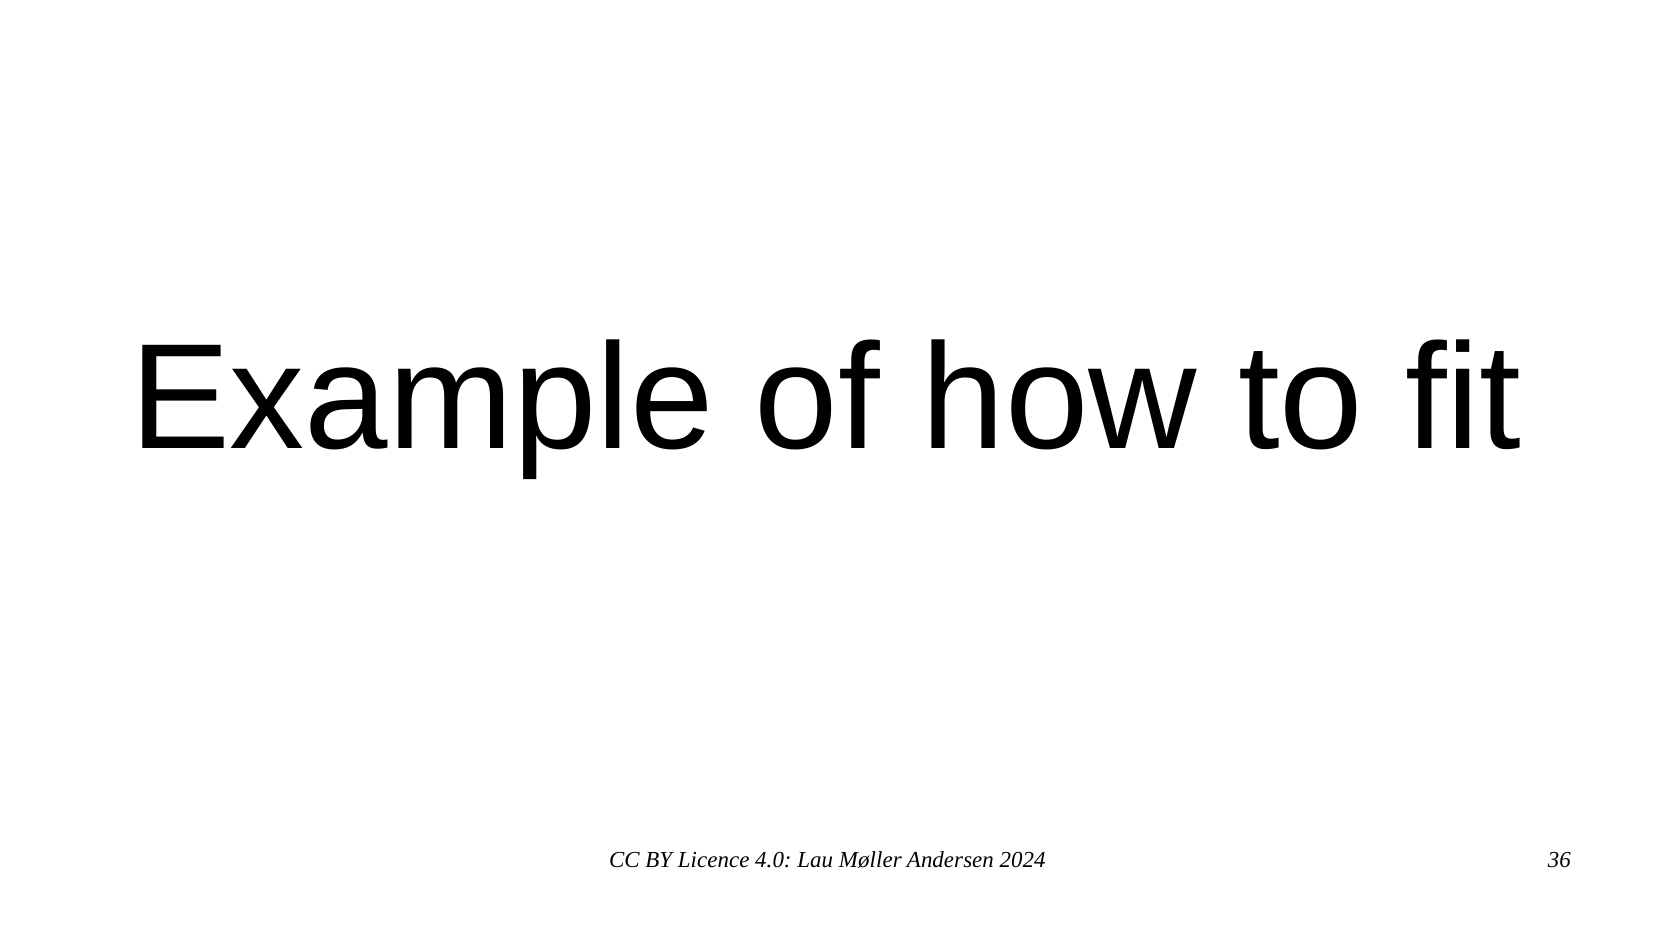

# Example of how to fit
CC BY Licence 4.0: Lau Møller Andersen 2024
36